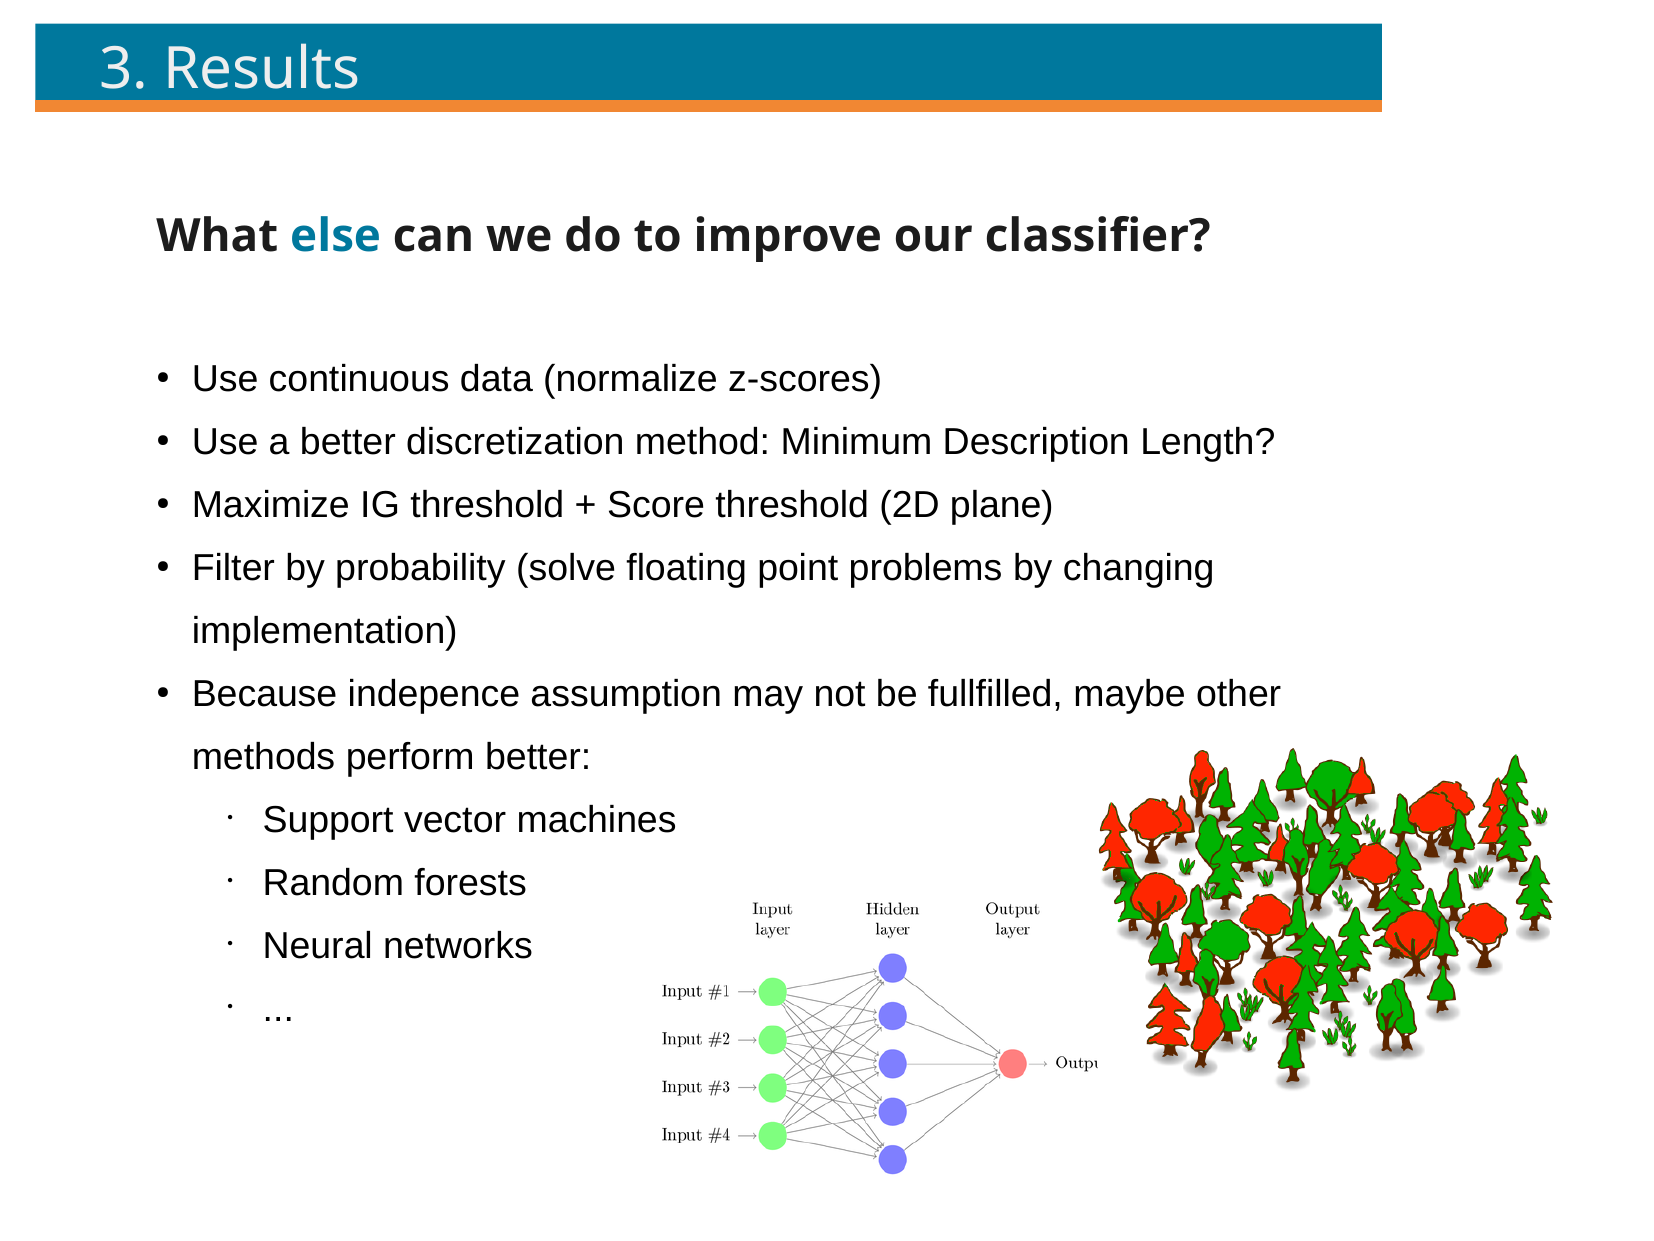

# 3. Results
What else can we do to improve our classifier?
Use continuous data (normalize z-scores)
Use a better discretization method: Minimum Description Length?
Maximize IG threshold + Score threshold (2D plane)
Filter by probability (solve floating point problems by changing implementation)
Because indepence assumption may not be fullfilled, maybe other methods perform better:
Support vector machines
Random forests
Neural networks
...